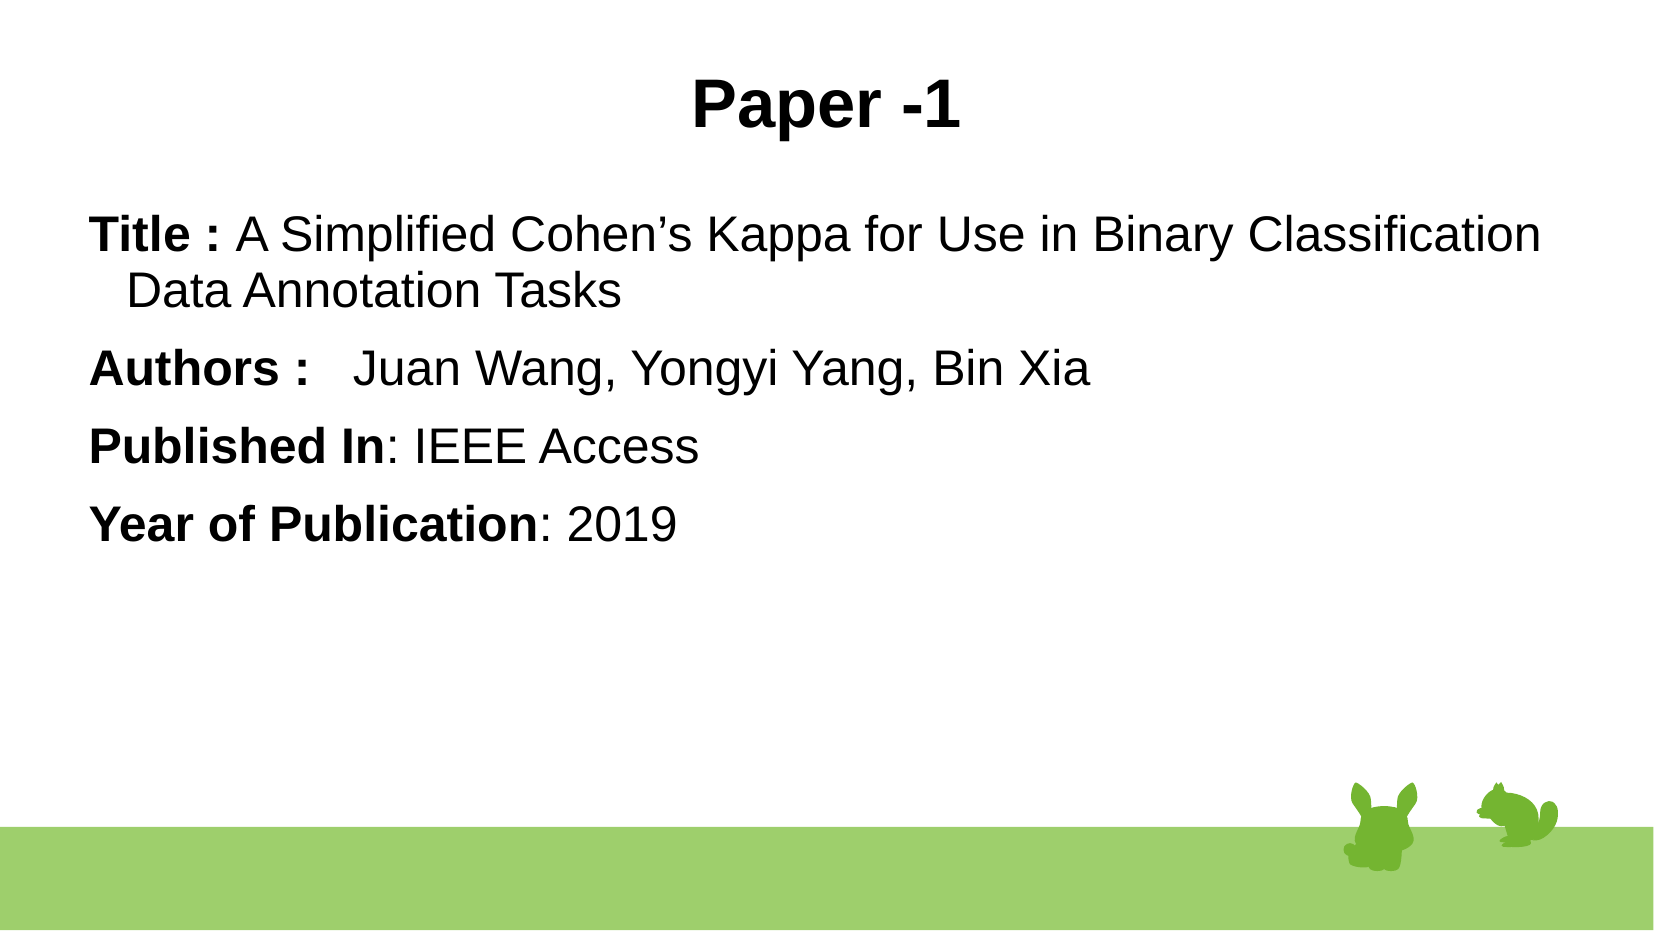

# Paper -1
Title : A Simplified Cohen’s Kappa for Use in Binary Classification Data Annotation Tasks
Authors : Juan Wang, Yongyi Yang, Bin Xia
Published In: IEEE Access
Year of Publication: 2019